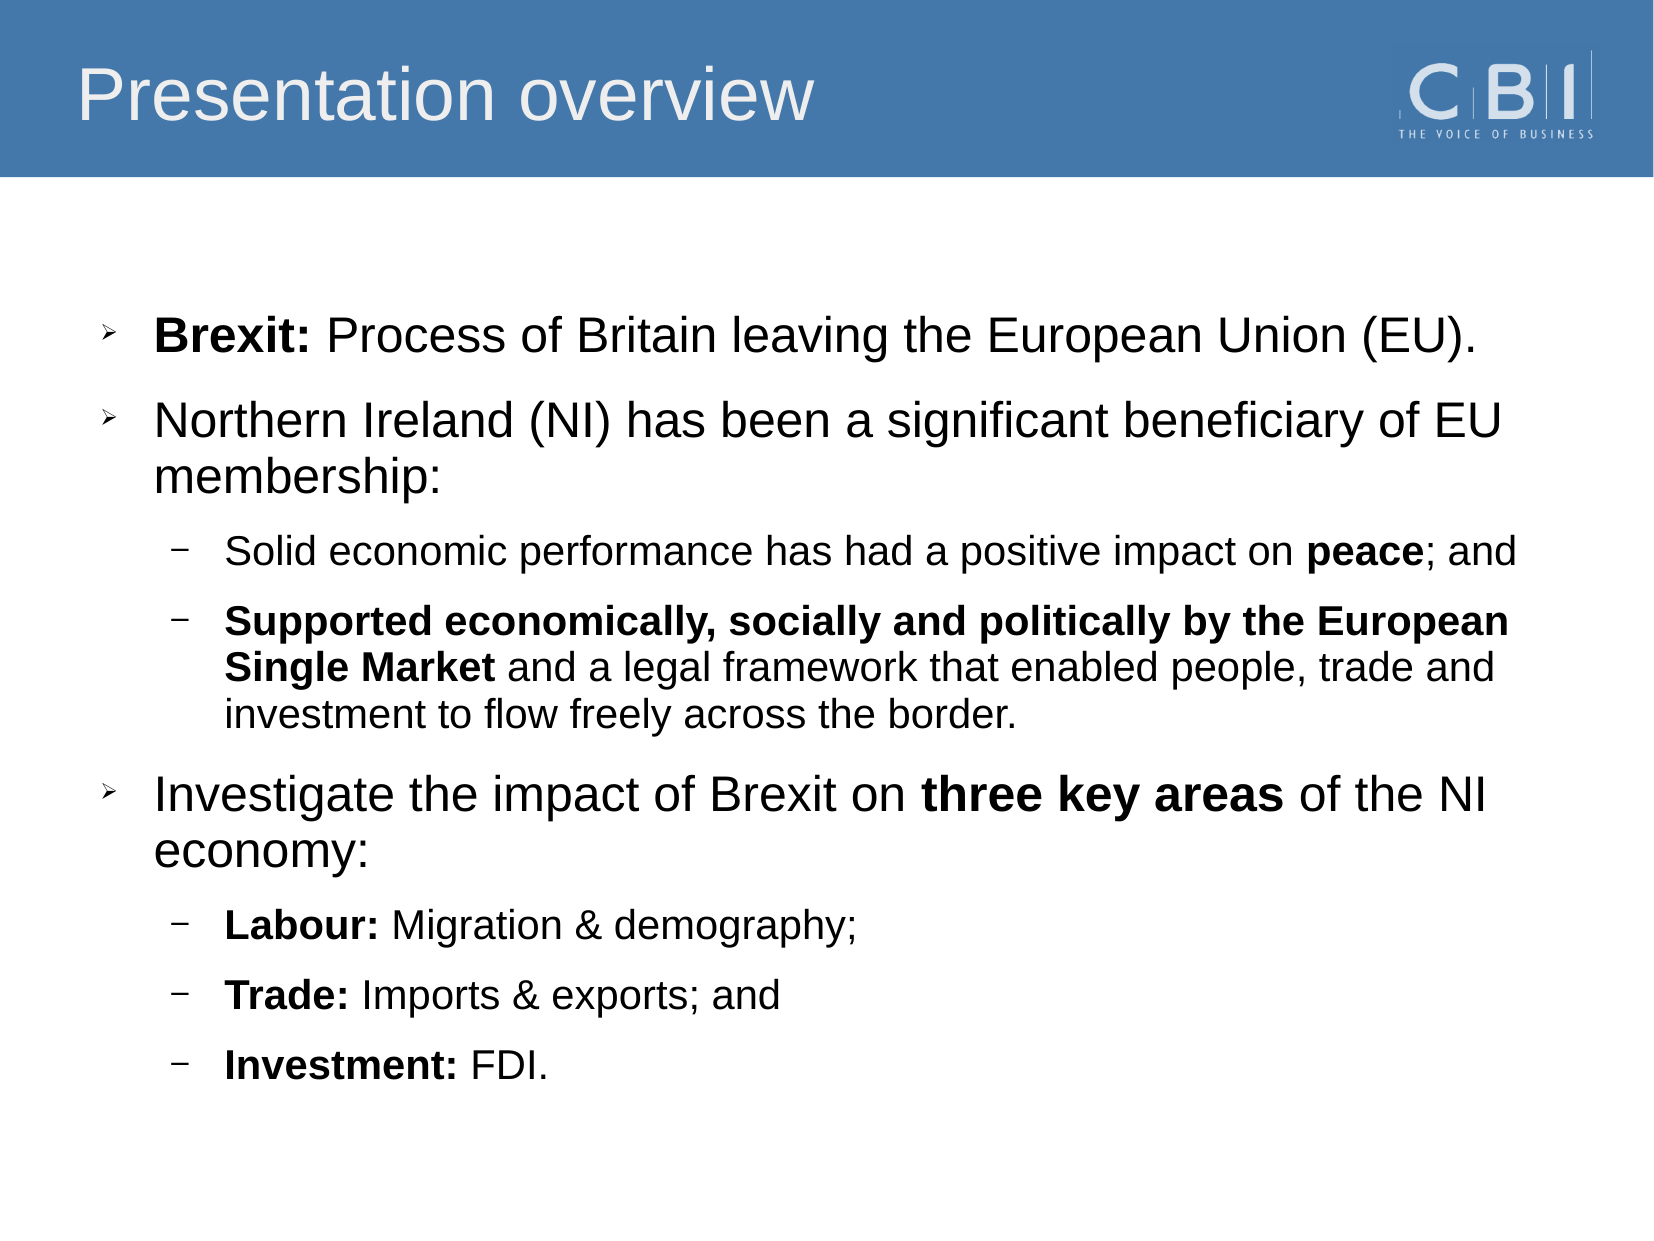

# Presentation overview
Brexit: Process of Britain leaving the European Union (EU).
Northern Ireland (NI) has been a significant beneficiary of EU membership:
Solid economic performance has had a positive impact on peace; and
Supported economically, socially and politically by the European Single Market and a legal framework that enabled people, trade and investment to flow freely across the border.
Investigate the impact of Brexit on three key areas of the NI economy:
Labour: Migration & demography;
Trade: Imports & exports; and
Investment: FDI.